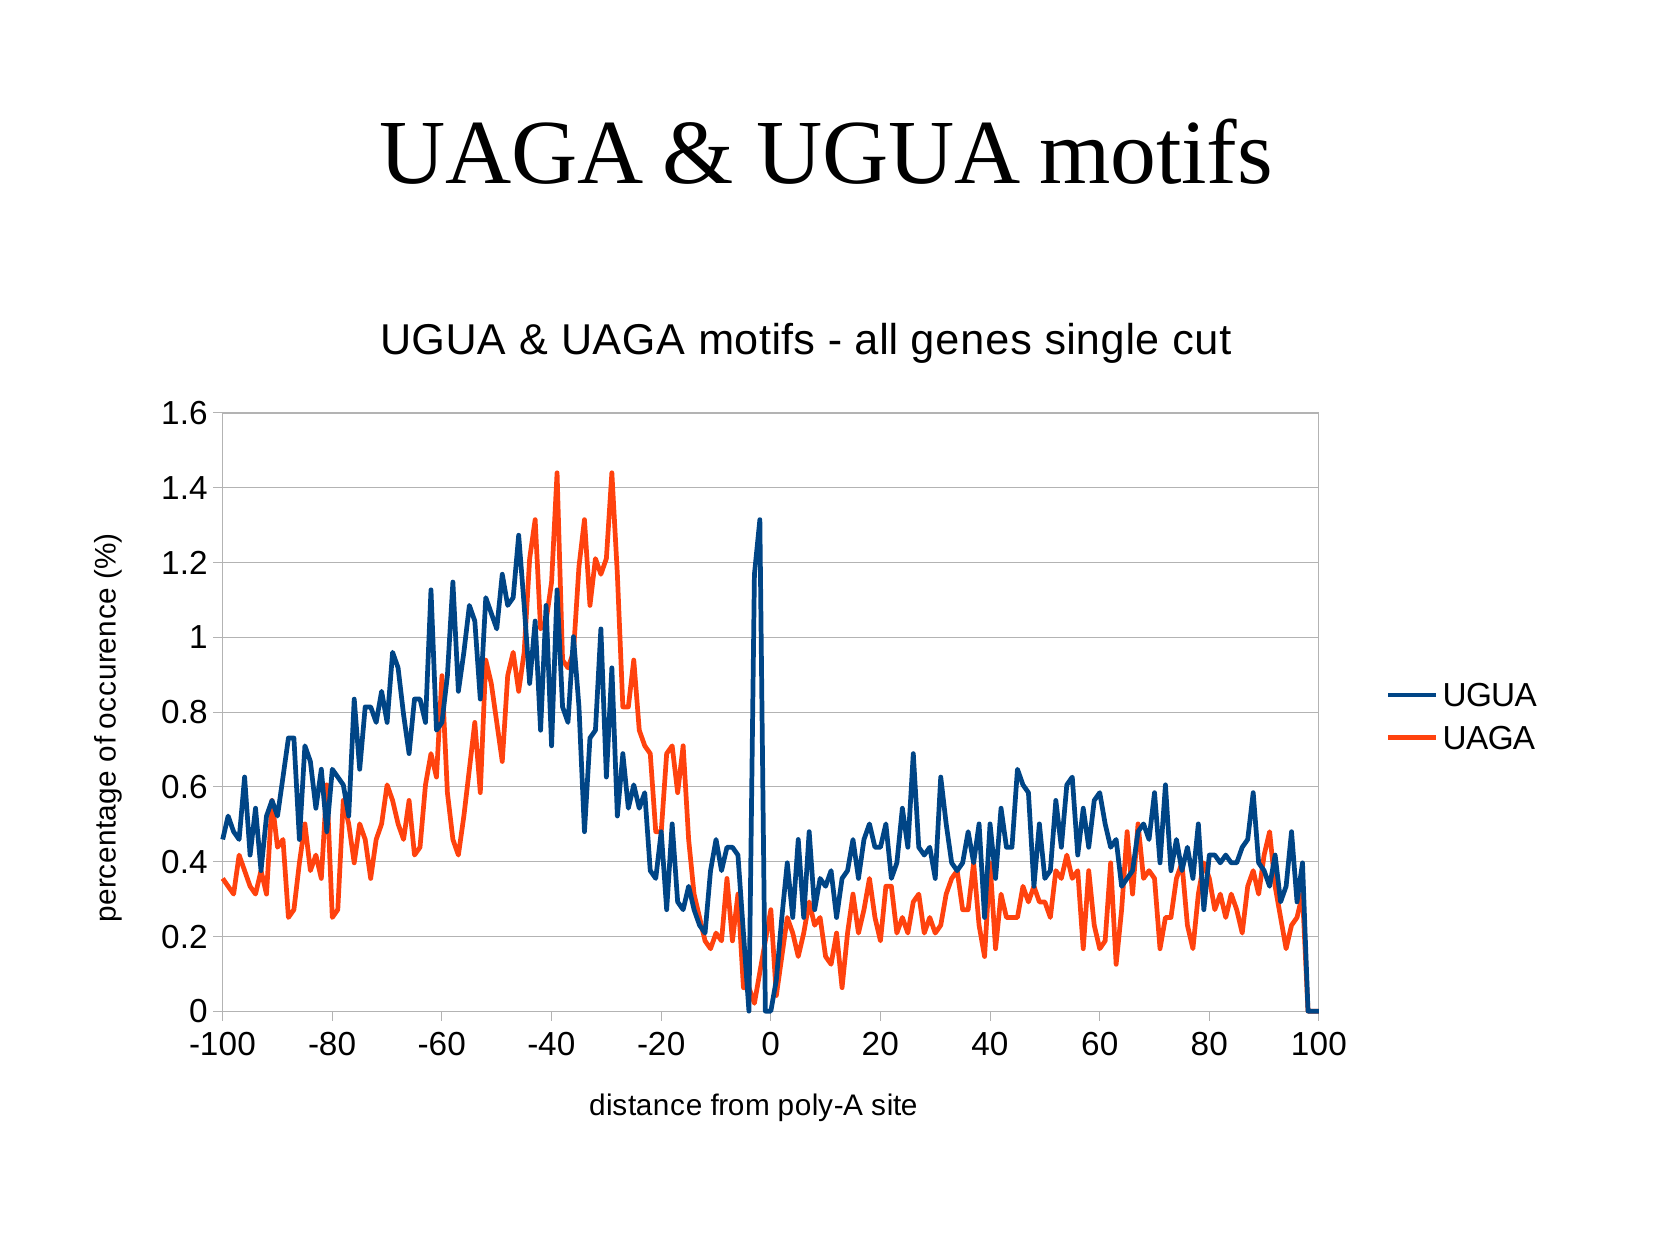

# UAGA & UGUA motifs
### Chart: UGUA & UAGA motifs - all genes single cut
| Category | UGUA | UAGA |
|---|---|---|